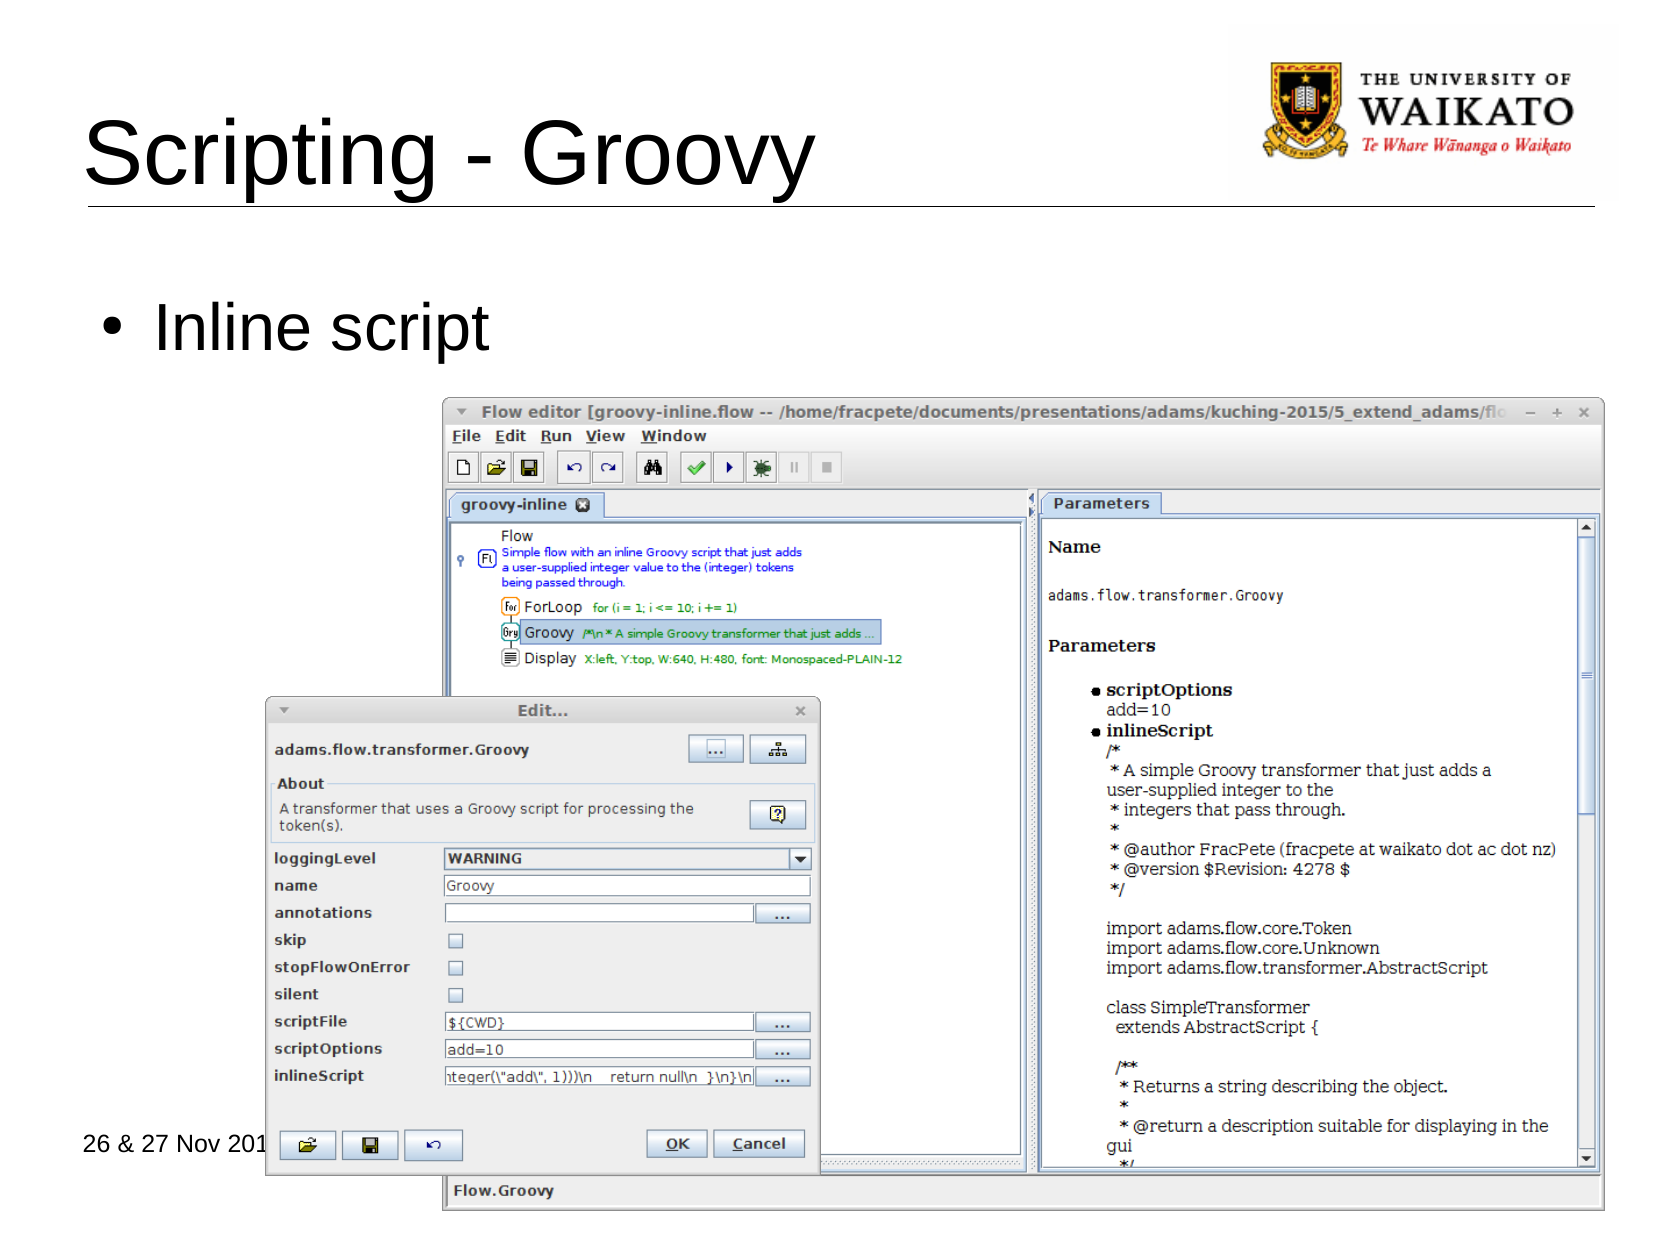

# Scripting - Groovy
Inline script
26 & 27 Nov 2015
Peter Reutemann
9